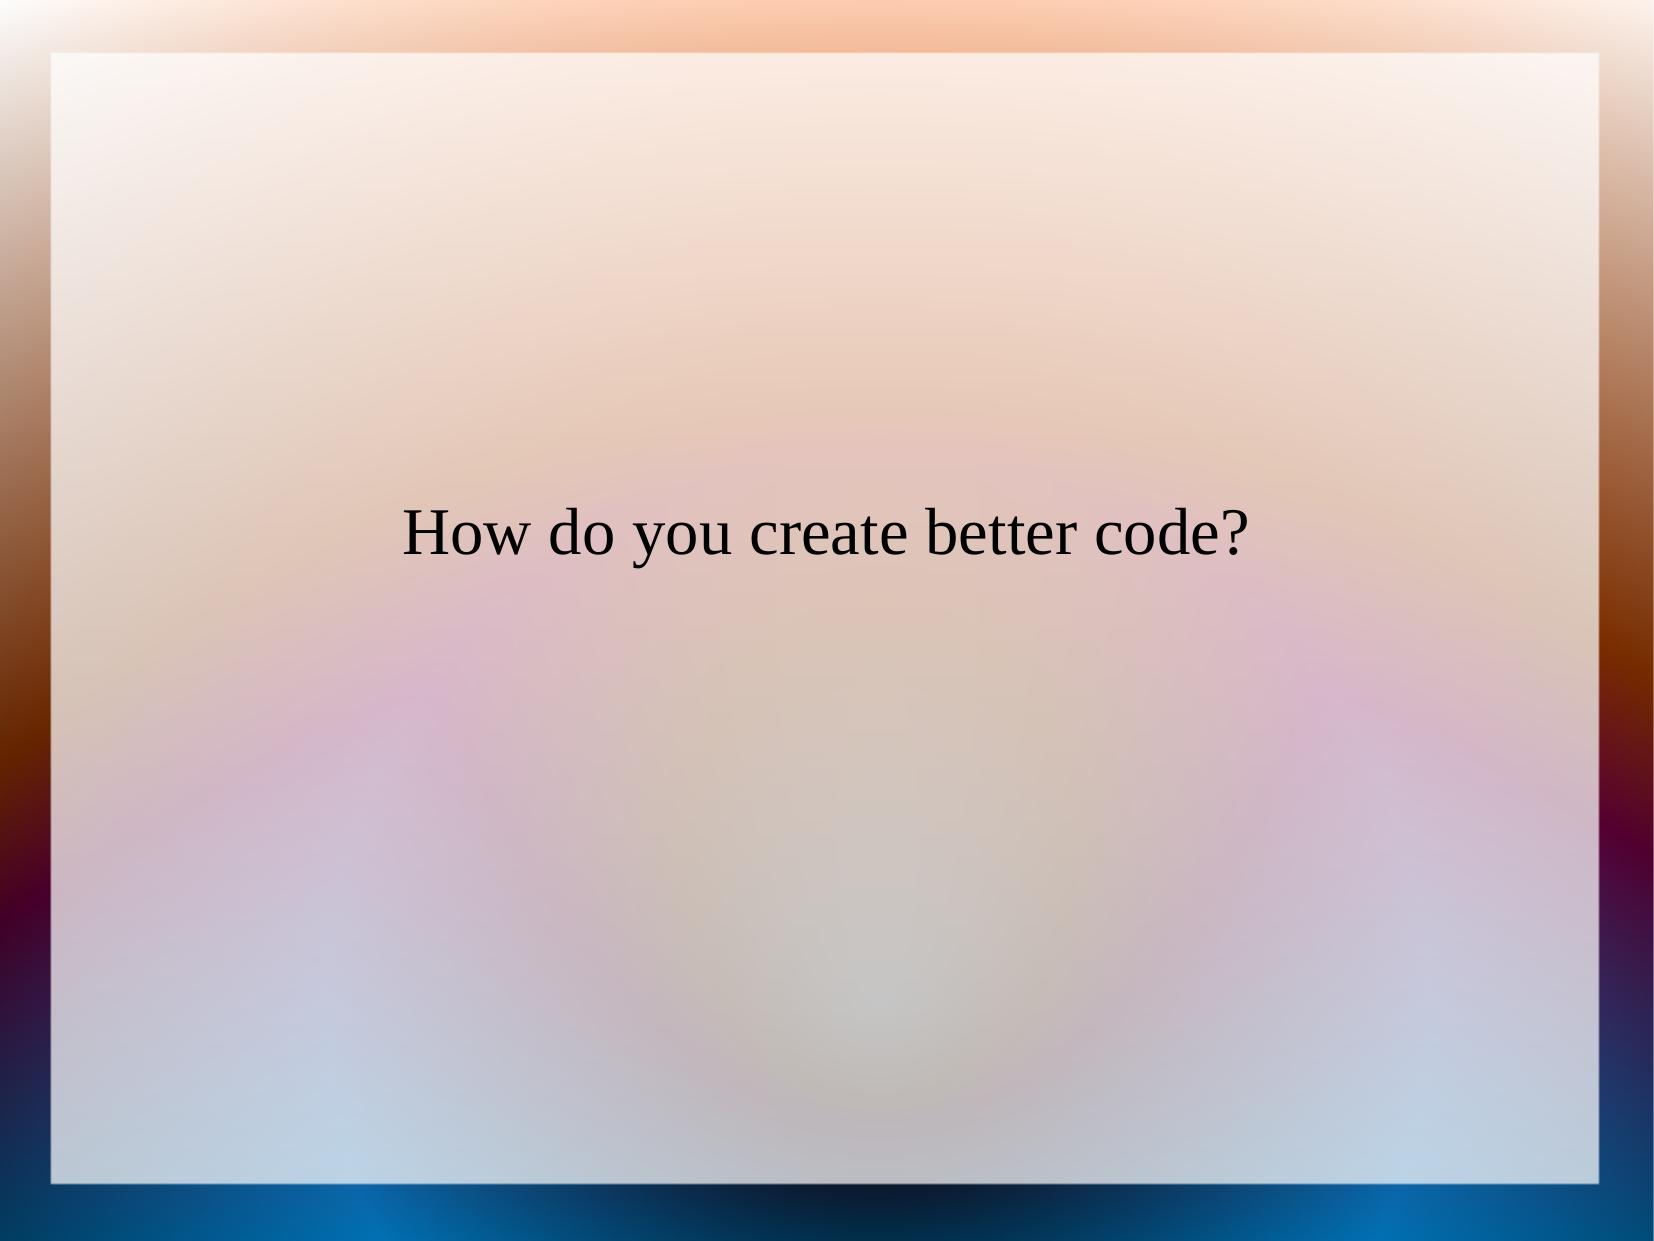

# How do you create better code?